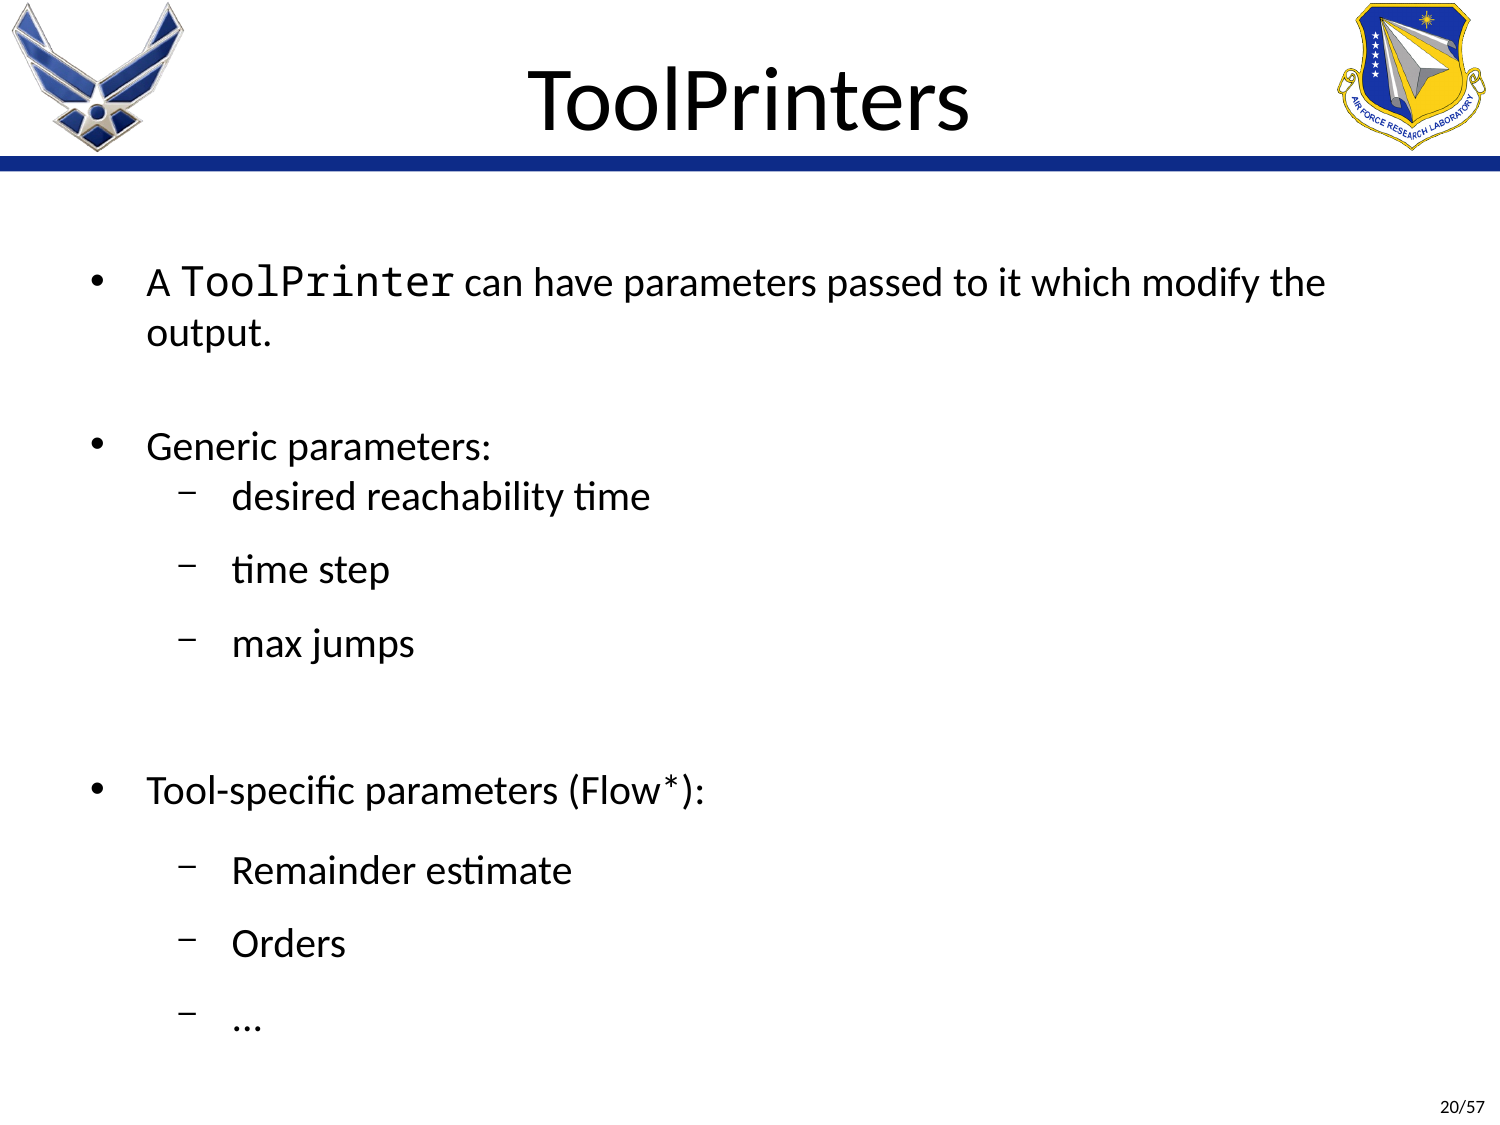

# ToolPrinters
A ToolPrinter can have parameters passed to it which modify the output.
Generic parameters:
desired reachability time
time step
max jumps
Tool-specific parameters (Flow*):
Remainder estimate
Orders
...